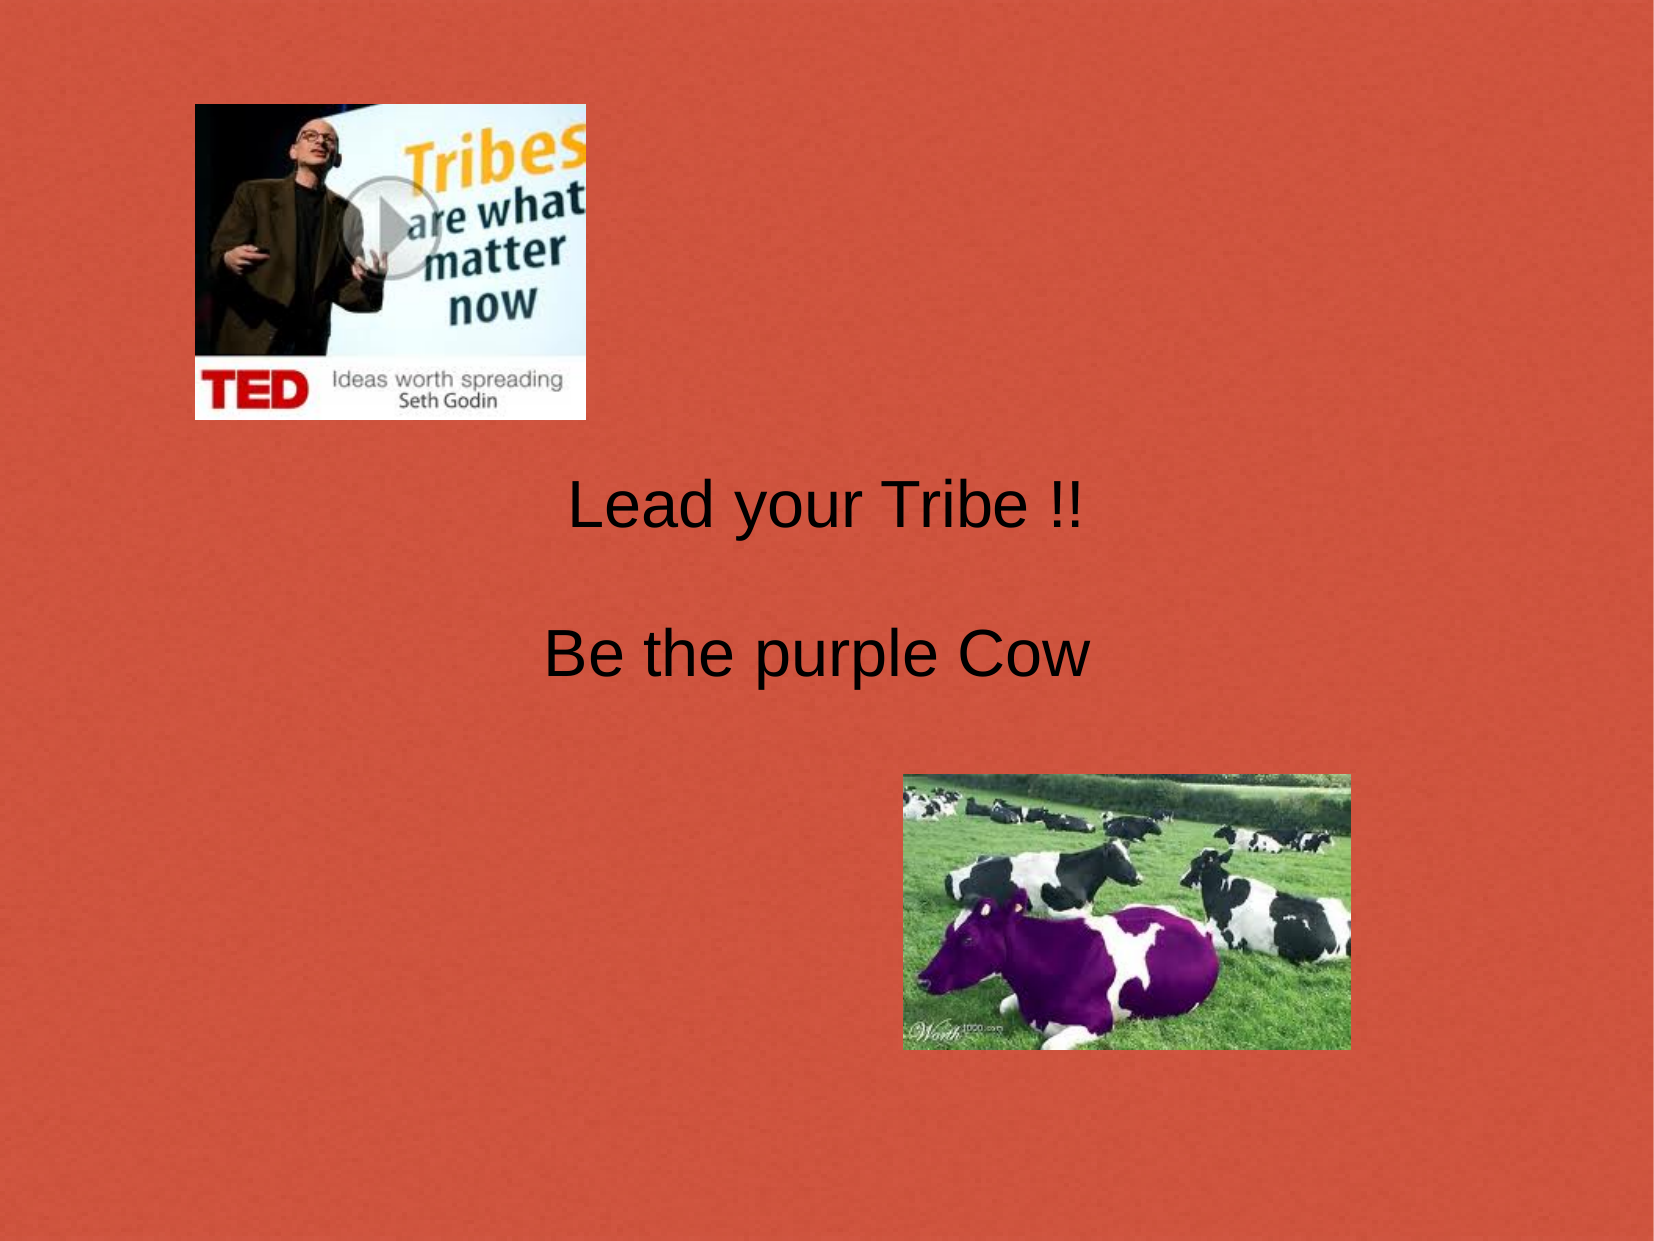

# Lead your Tribe !!
Be the purple Cow